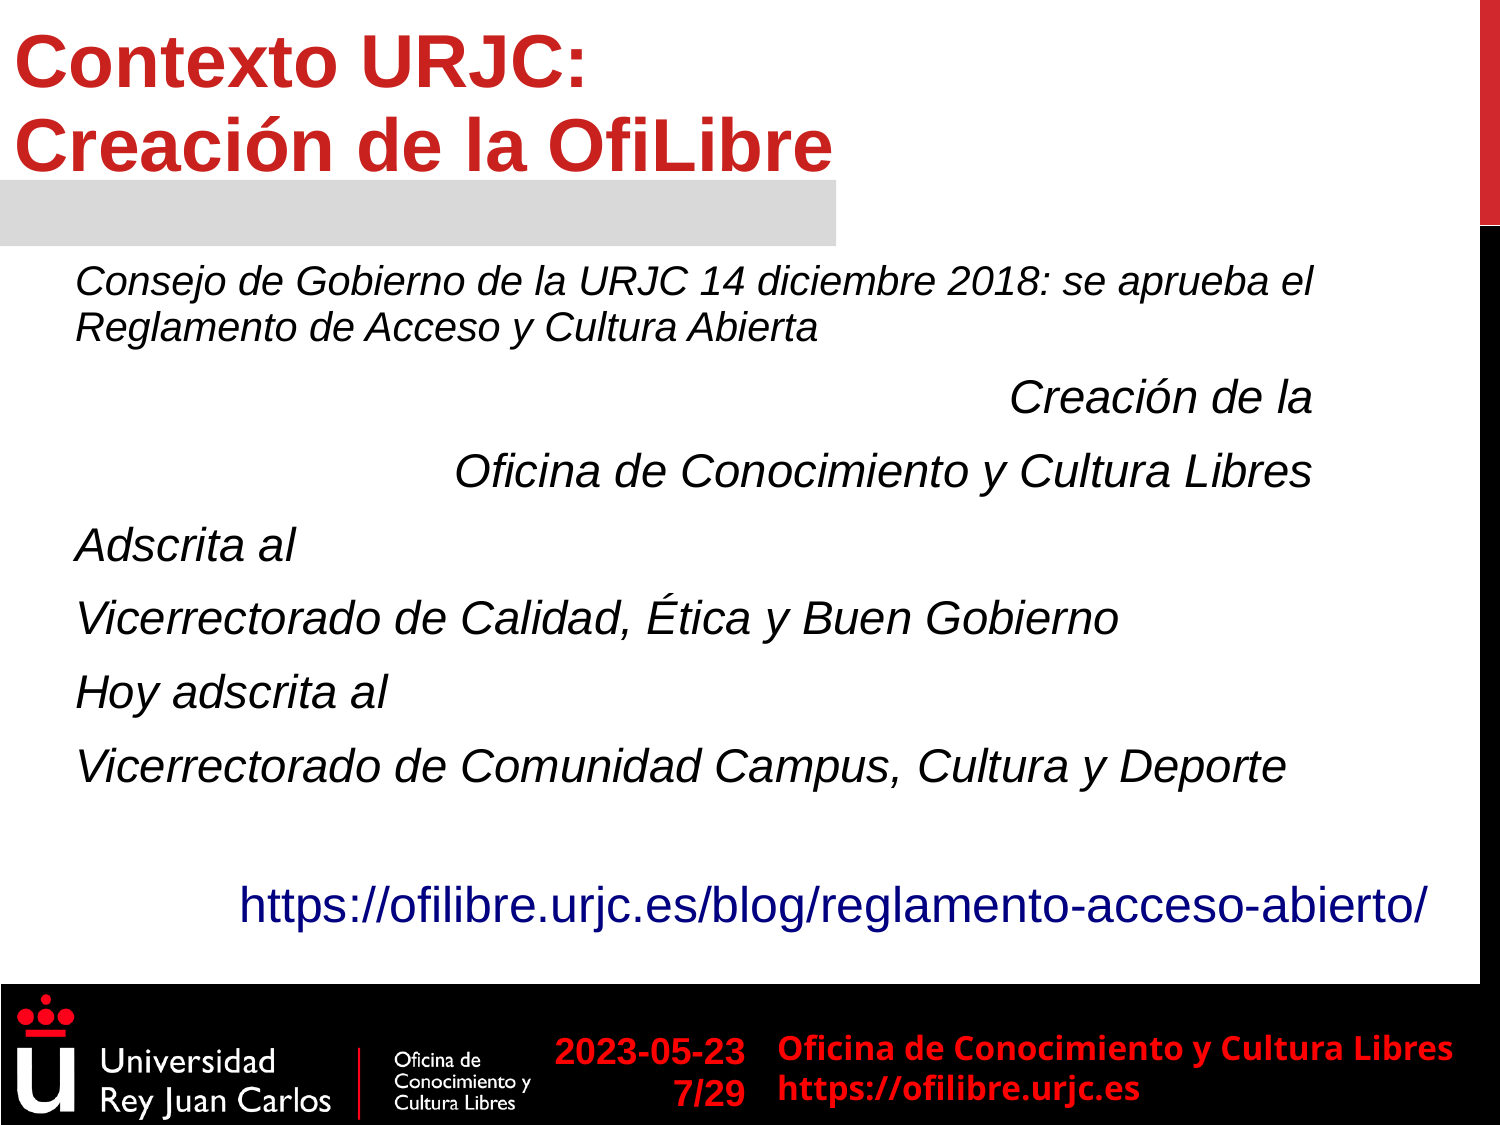

#
Contexto URJC:
Creación de la OfiLibre
Consejo de Gobierno de la URJC 14 diciembre 2018: se aprueba el Reglamento de Acceso y Cultura Abierta
Creación de la
Oficina de Conocimiento y Cultura Libres
Adscrita al
Vicerrectorado de Calidad, Ética y Buen Gobierno
Hoy adscrita al
Vicerrectorado de Comunidad Campus, Cultura y Deporte
https://ofilibre.urjc.es/blog/reglamento-acceso-abierto/